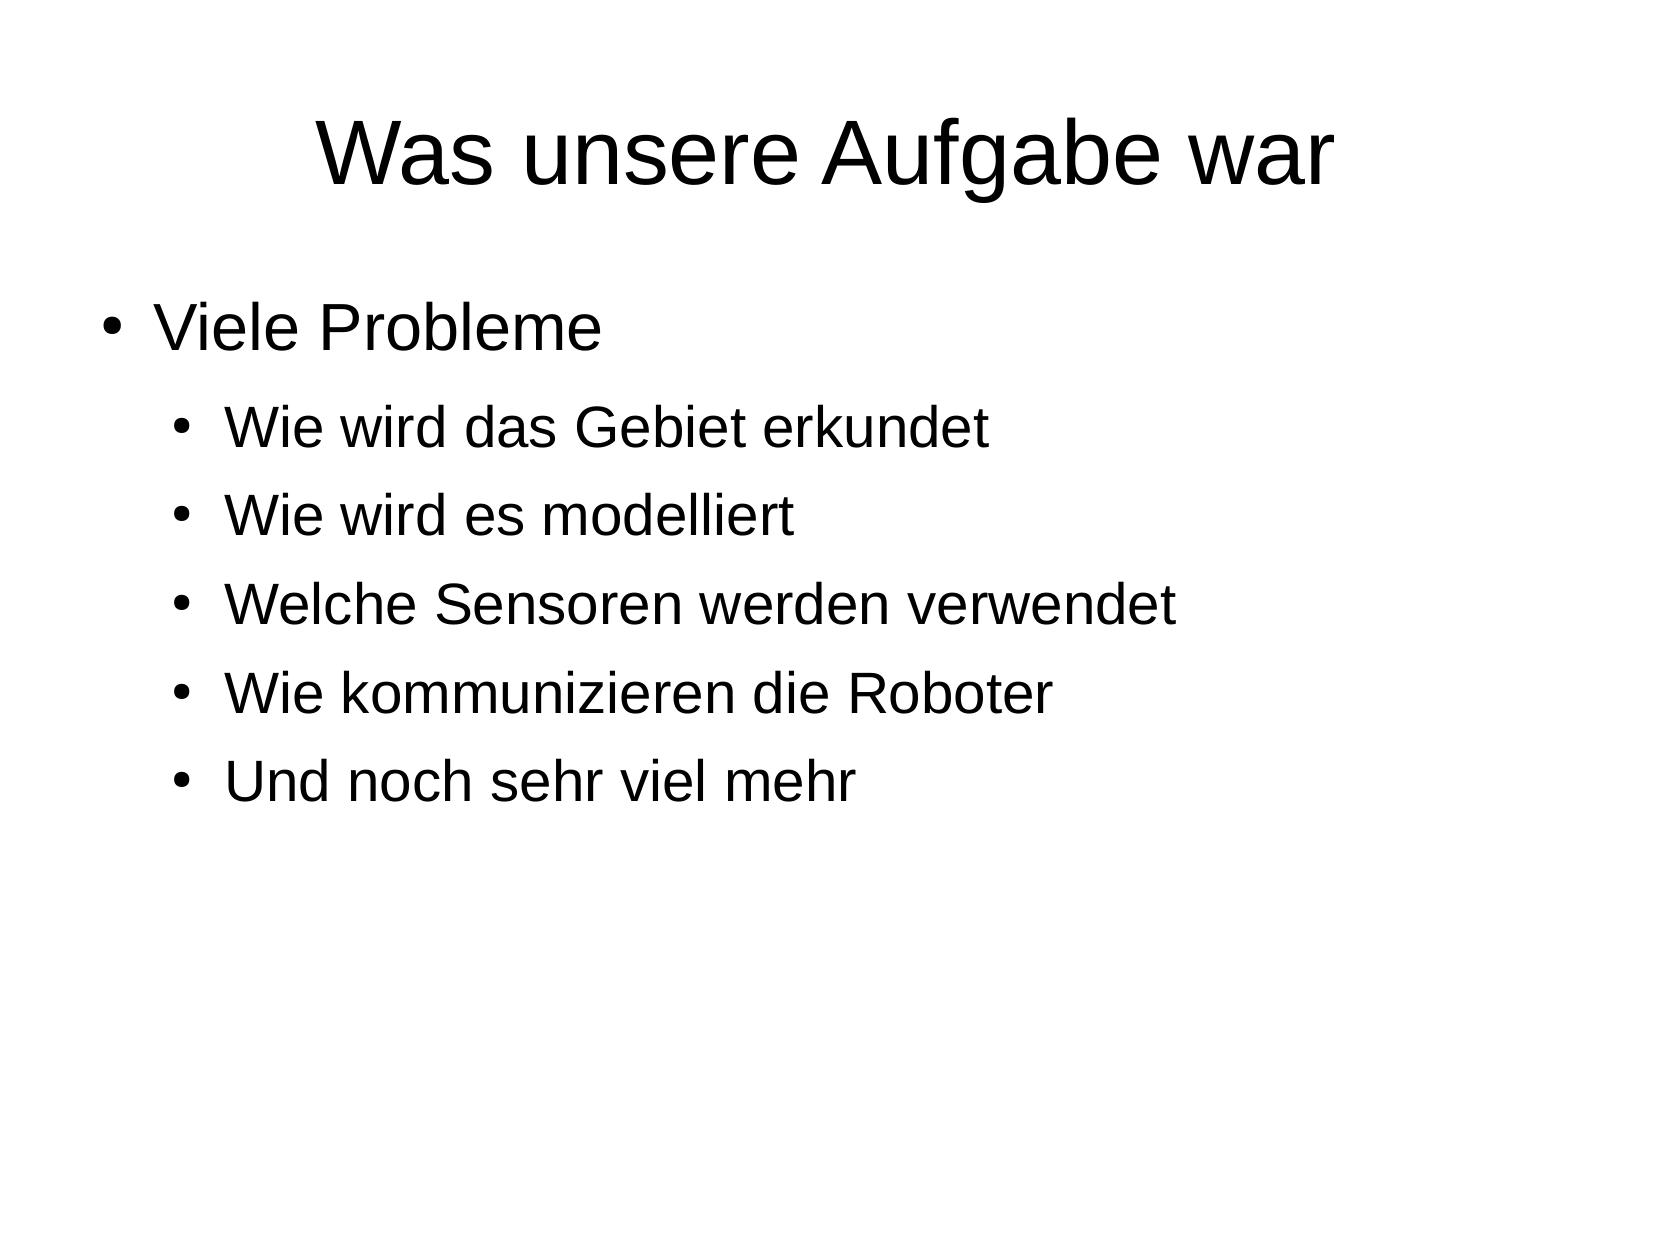

# Was unsere Aufgabe war
Viele Probleme
Wie wird das Gebiet erkundet
Wie wird es modelliert
Welche Sensoren werden verwendet
Wie kommunizieren die Roboter
Und noch sehr viel mehr